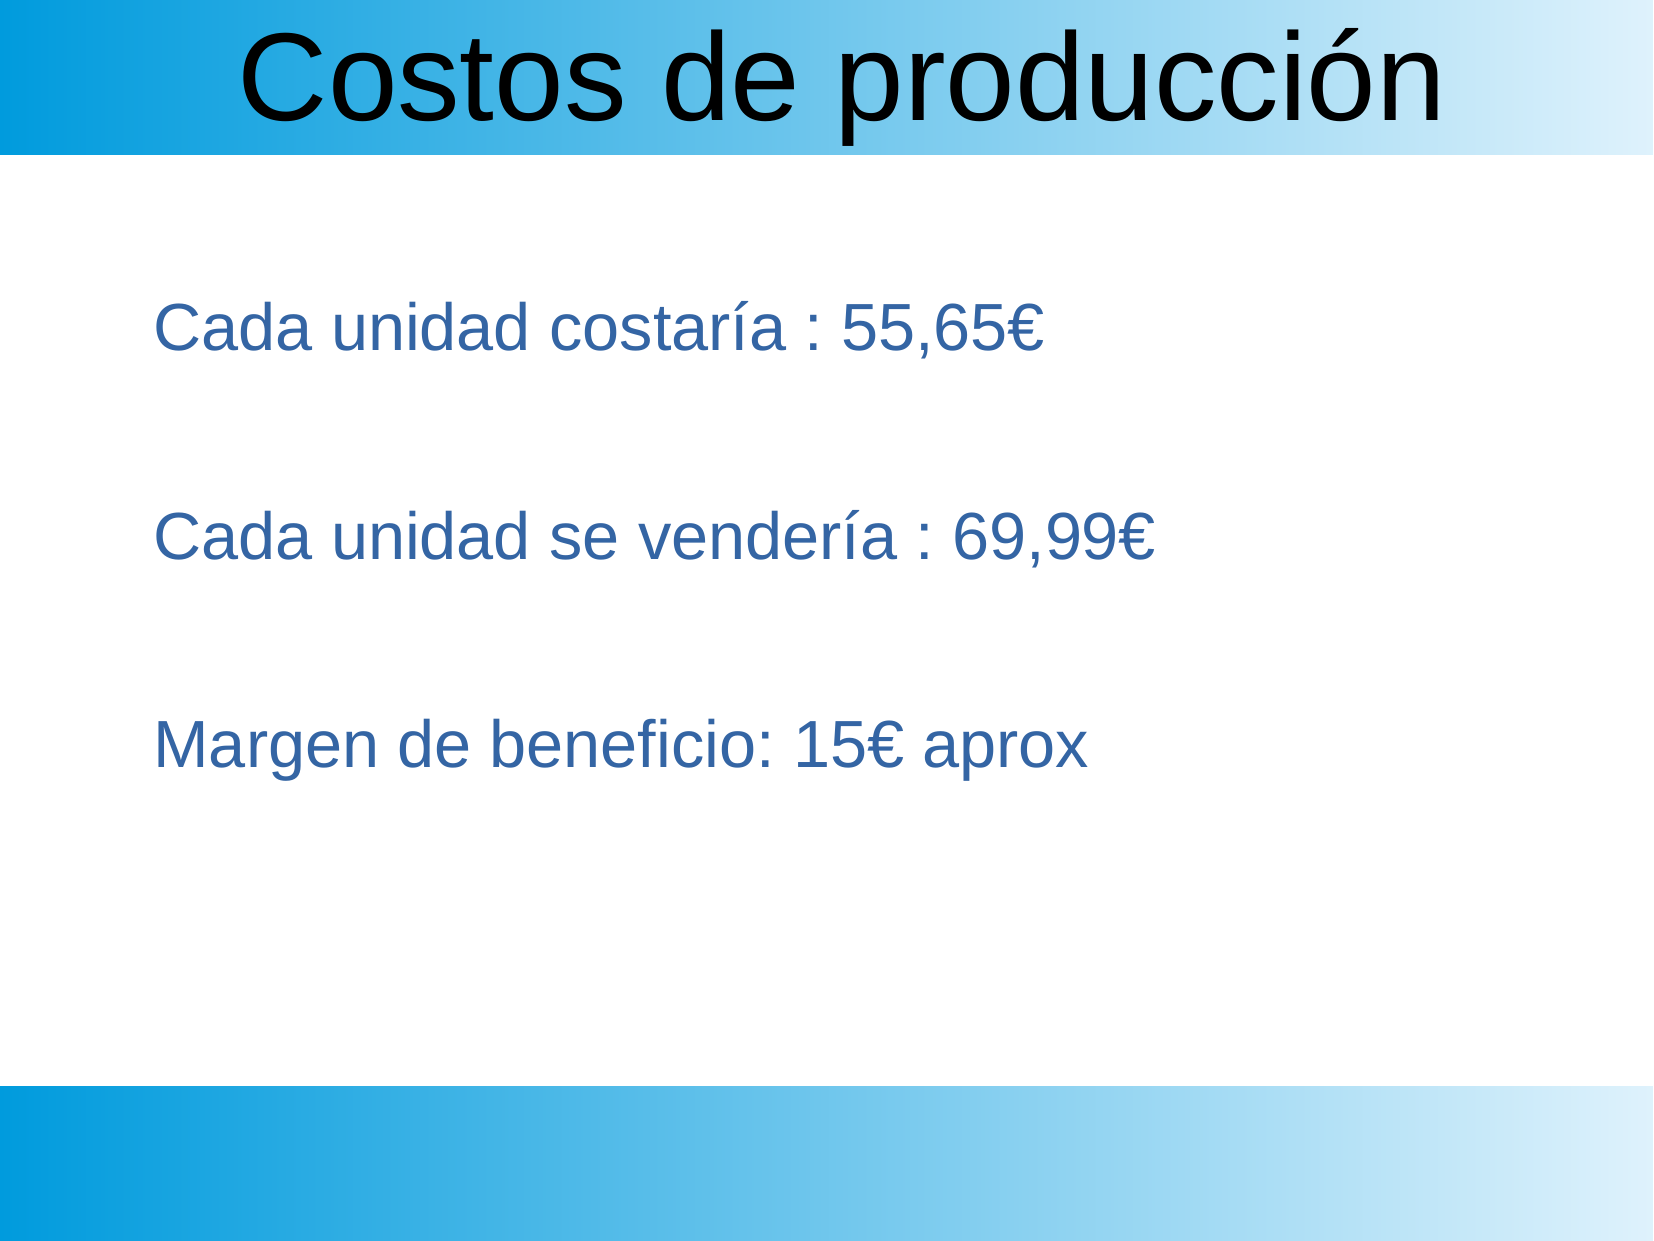

Costos de producción
#
Cada unidad costaría : 55,65€
Cada unidad se vendería : 69,99€
Margen de beneficio: 15€ aprox